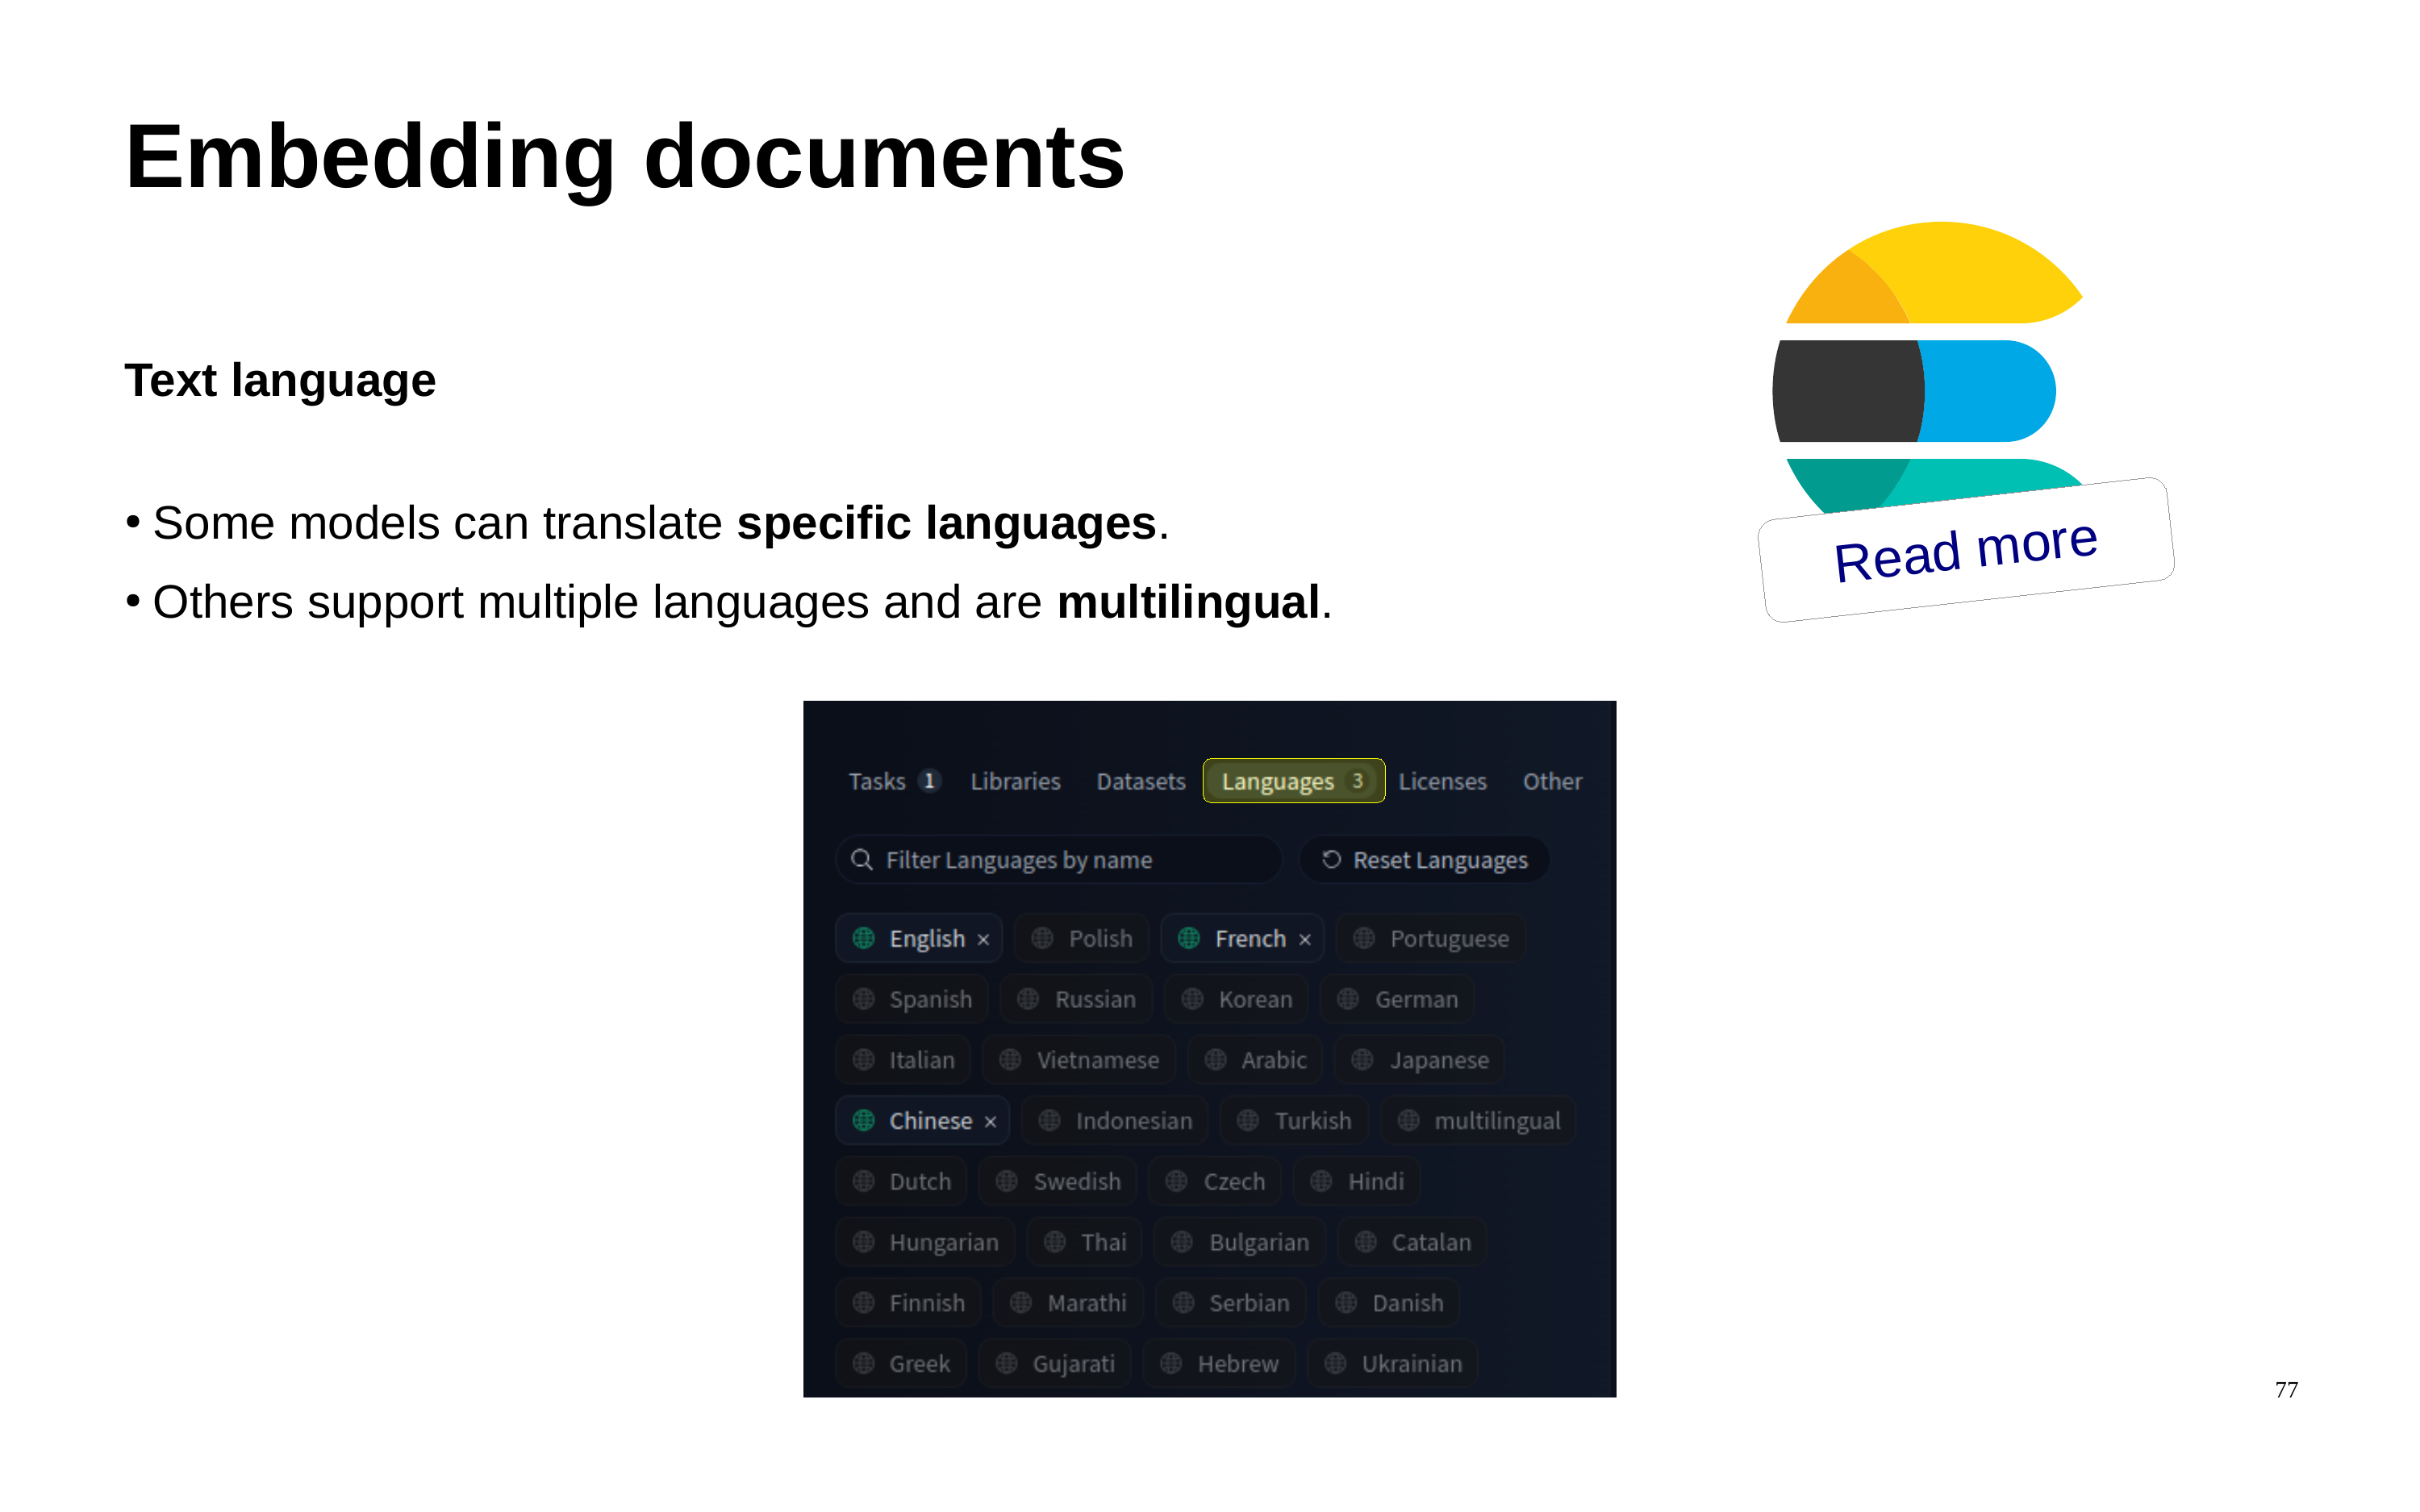

Embedding documents
Text language
Some models can translate specific languages.
Others support multiple languages and are multilingual.
Read more
77